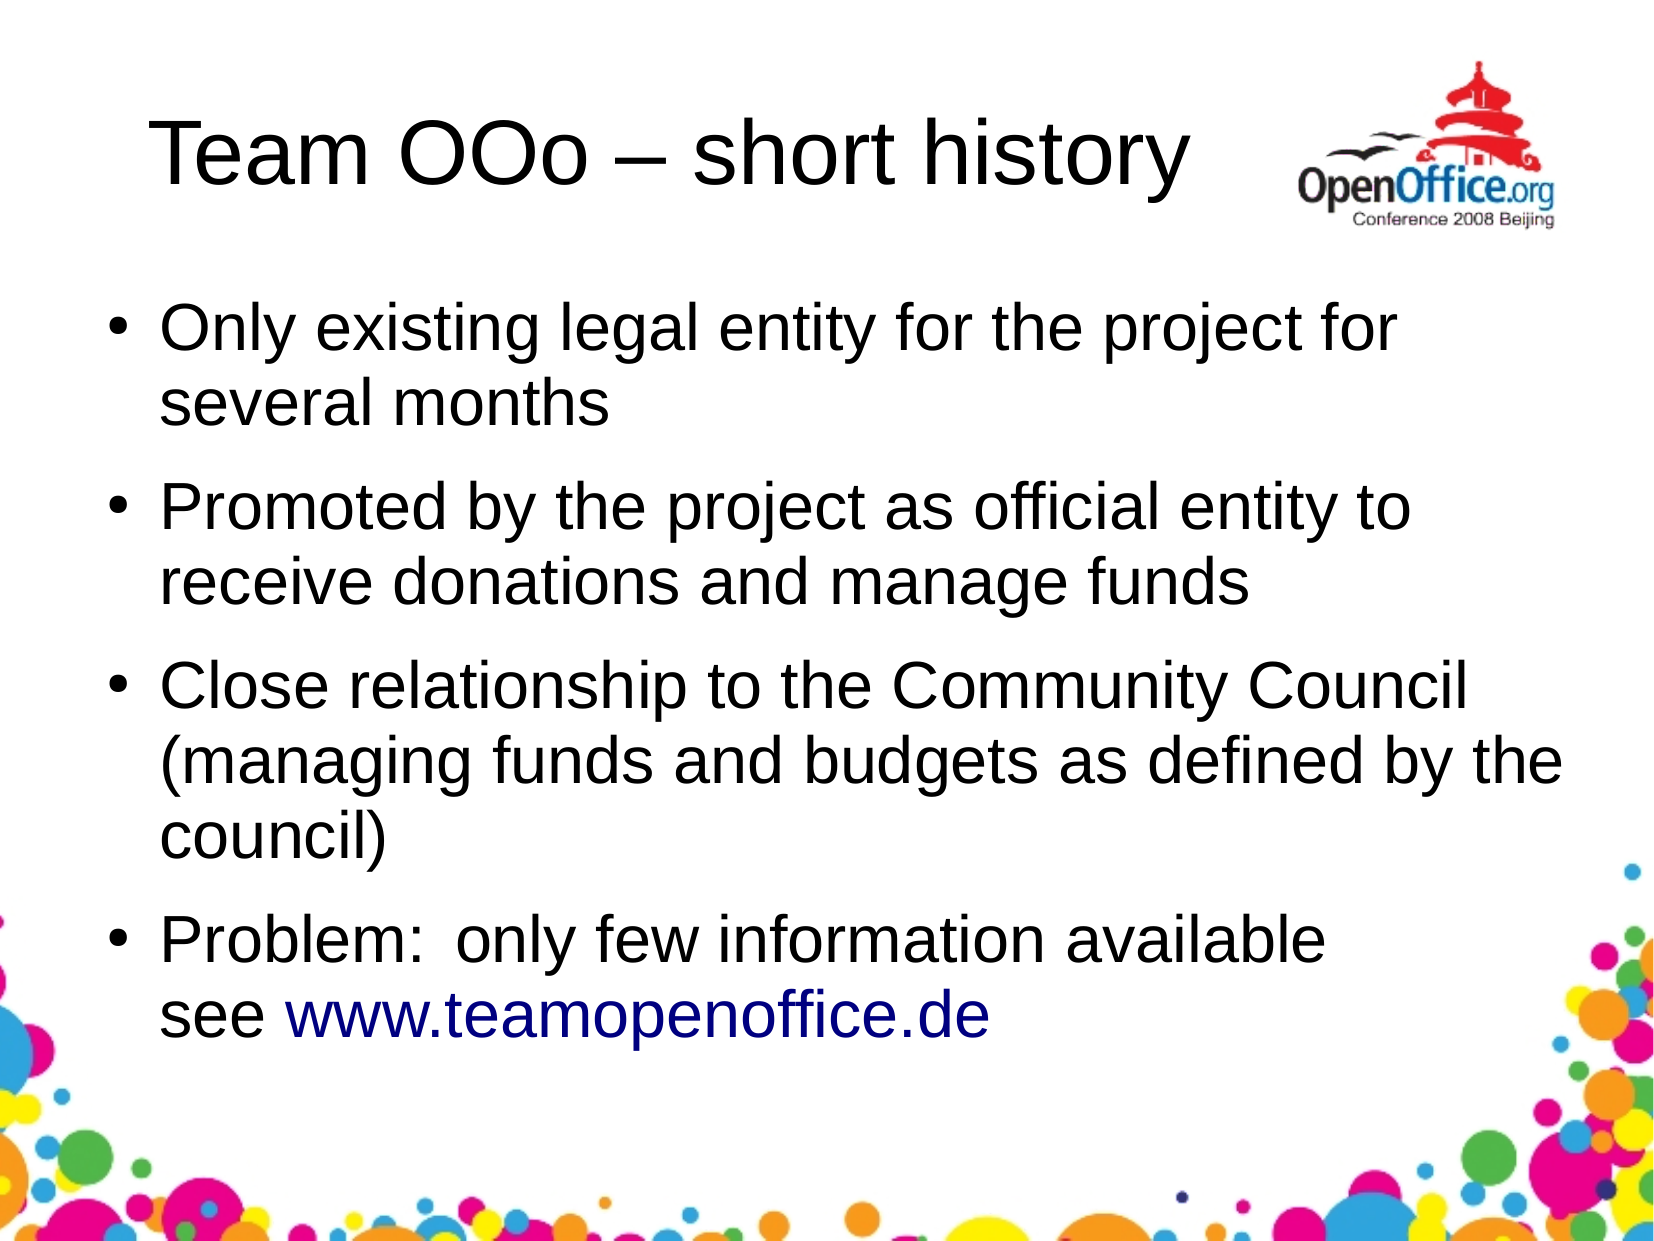

# Team OOo – short history
Only existing legal entity for the project for several months
Promoted by the project as official entity to receive donations and manage funds
Close relationship to the Community Council (managing funds and budgets as defined by the council)
Problem:	only few information available
see www.teamopenoffice.de